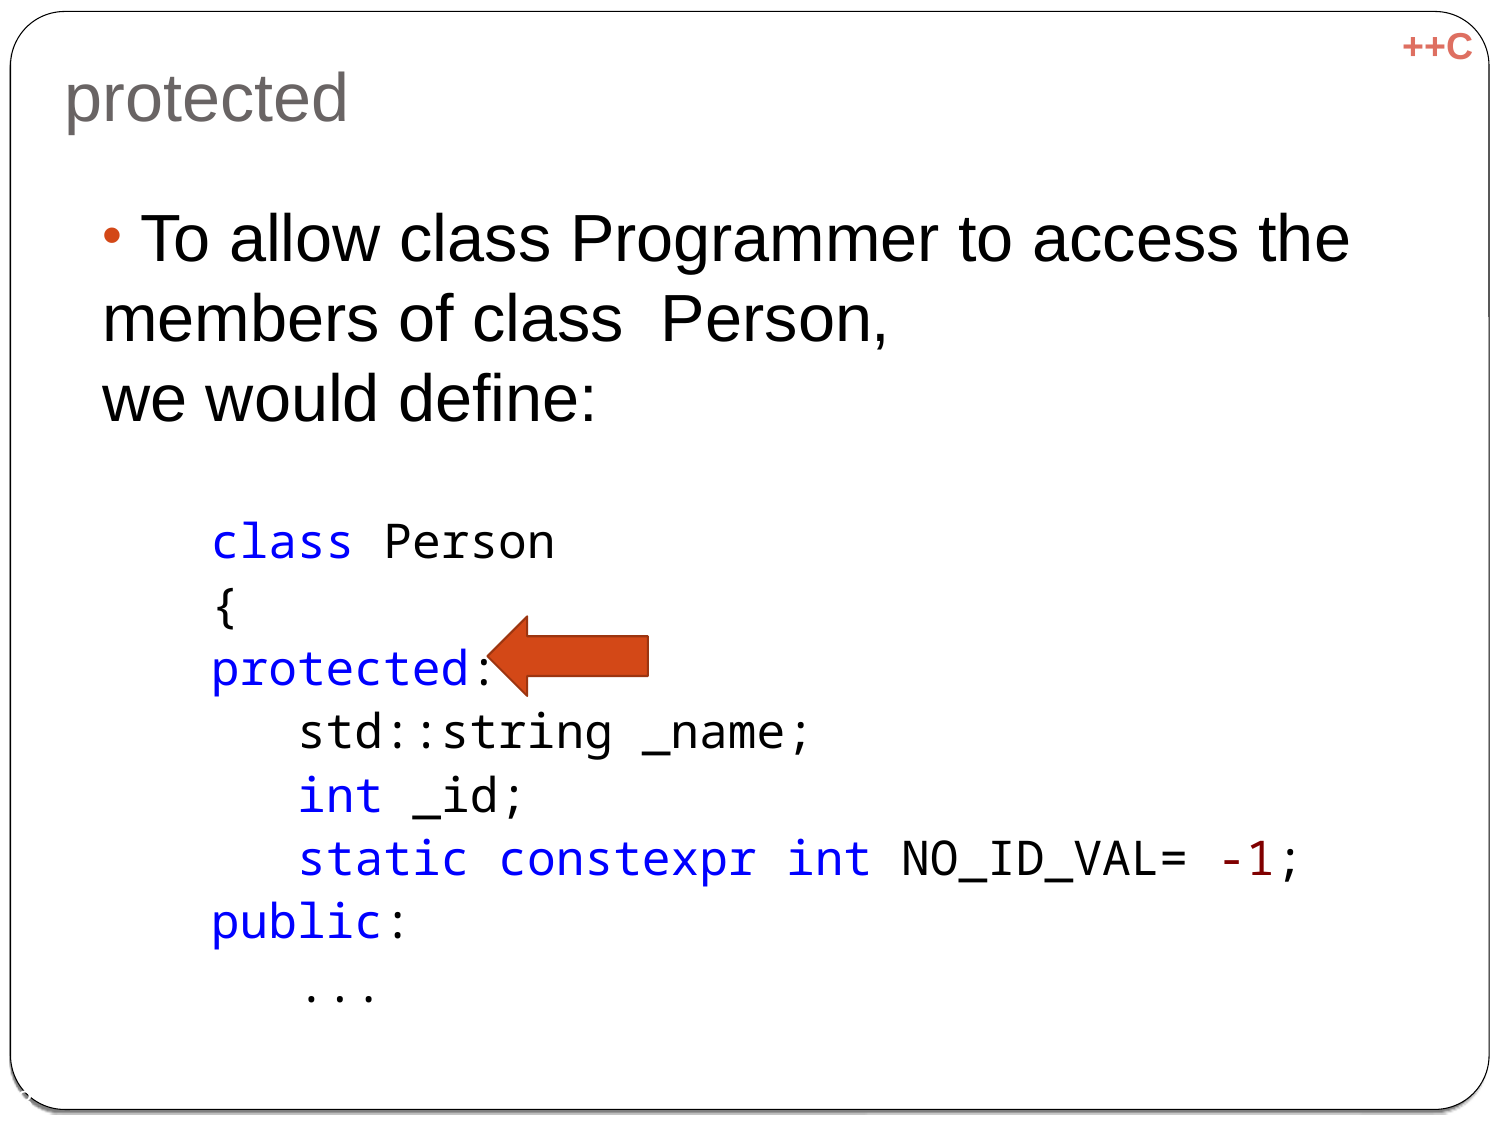

# protected
 To allow class Programmer to access the members of class Person,
we would define:
class Person
{
protected:
   std::string _name;
   int _id;
   static constexpr int NO_ID_VAL= -1;
public:
   ...